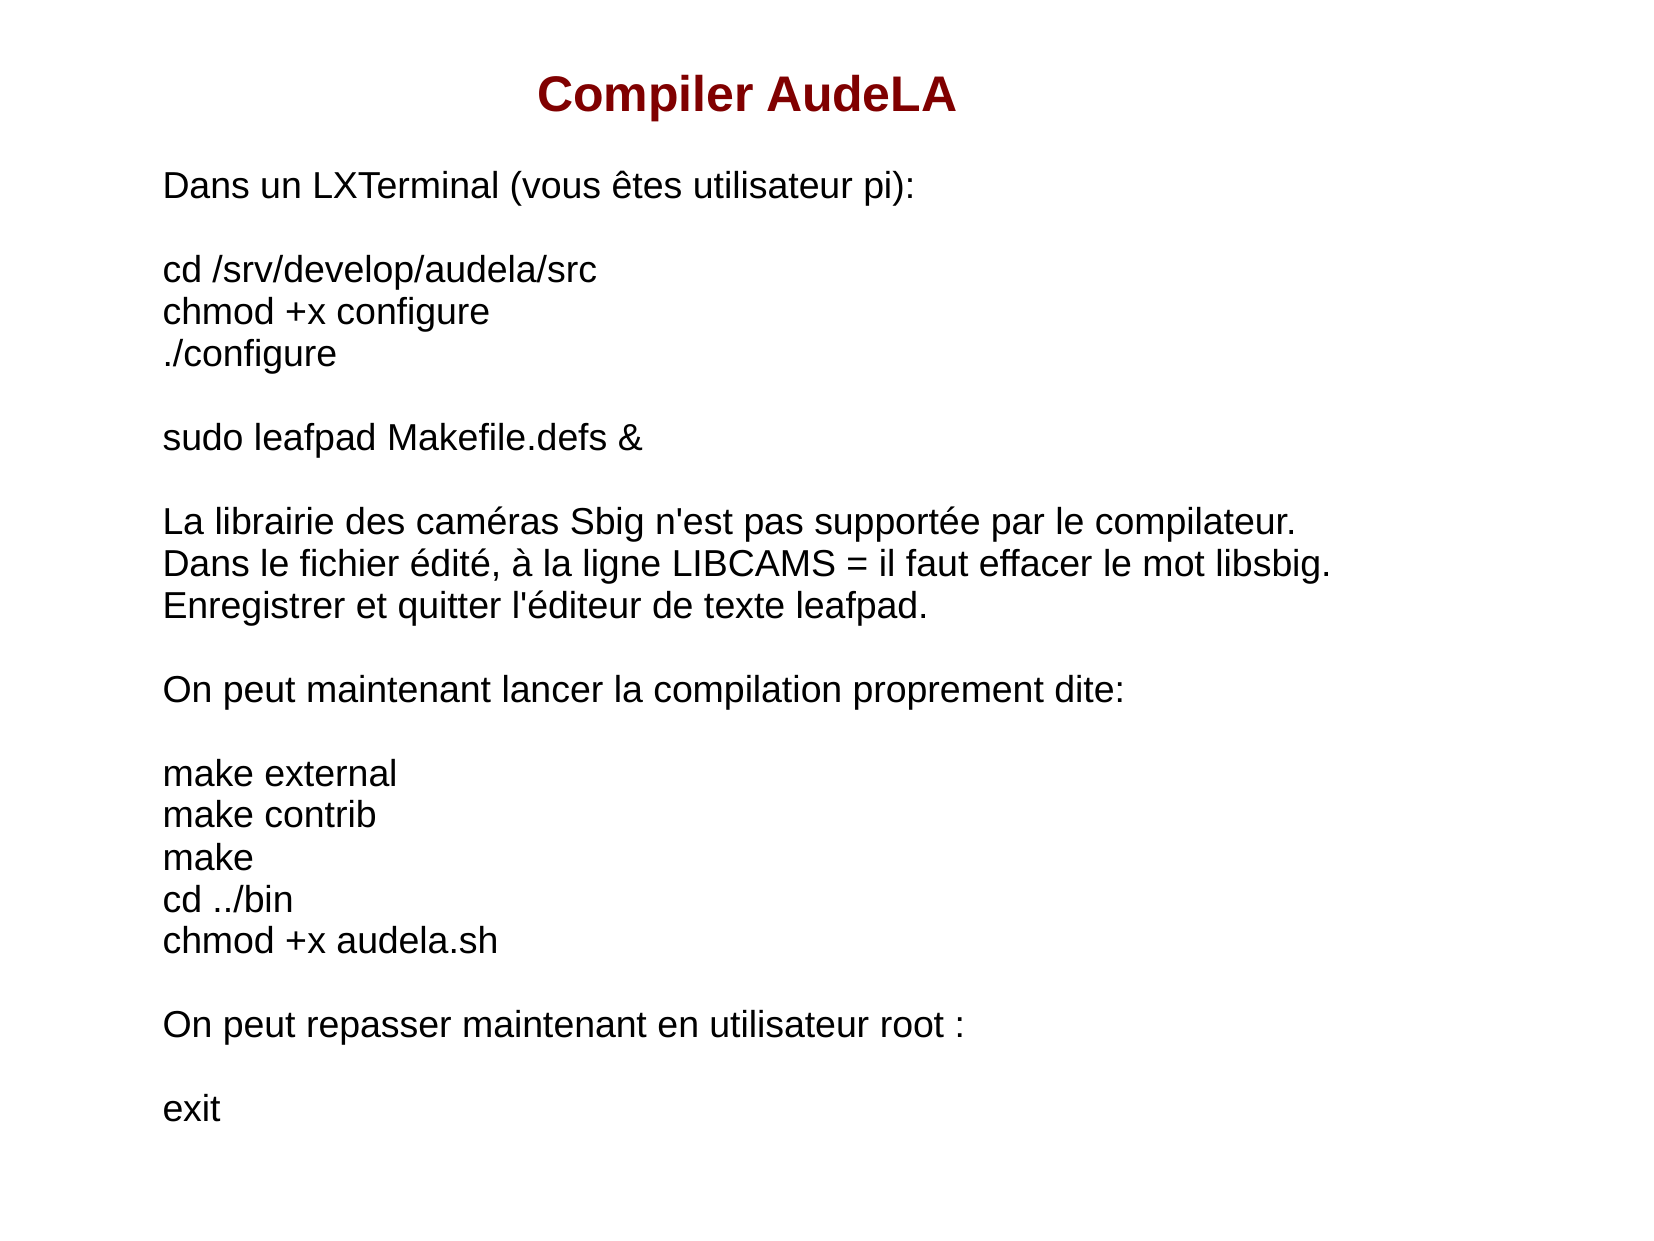

Compiler AudeLA
Dans un LXTerminal (vous êtes utilisateur pi):
cd /srv/develop/audela/src
chmod +x configure
./configure
sudo leafpad Makefile.defs &
La librairie des caméras Sbig n'est pas supportée par le compilateur.
Dans le fichier édité, à la ligne LIBCAMS = il faut effacer le mot libsbig.
Enregistrer et quitter l'éditeur de texte leafpad.
On peut maintenant lancer la compilation proprement dite:
make external
make contrib
make
cd ../bin
chmod +x audela.sh
On peut repasser maintenant en utilisateur root :
exit